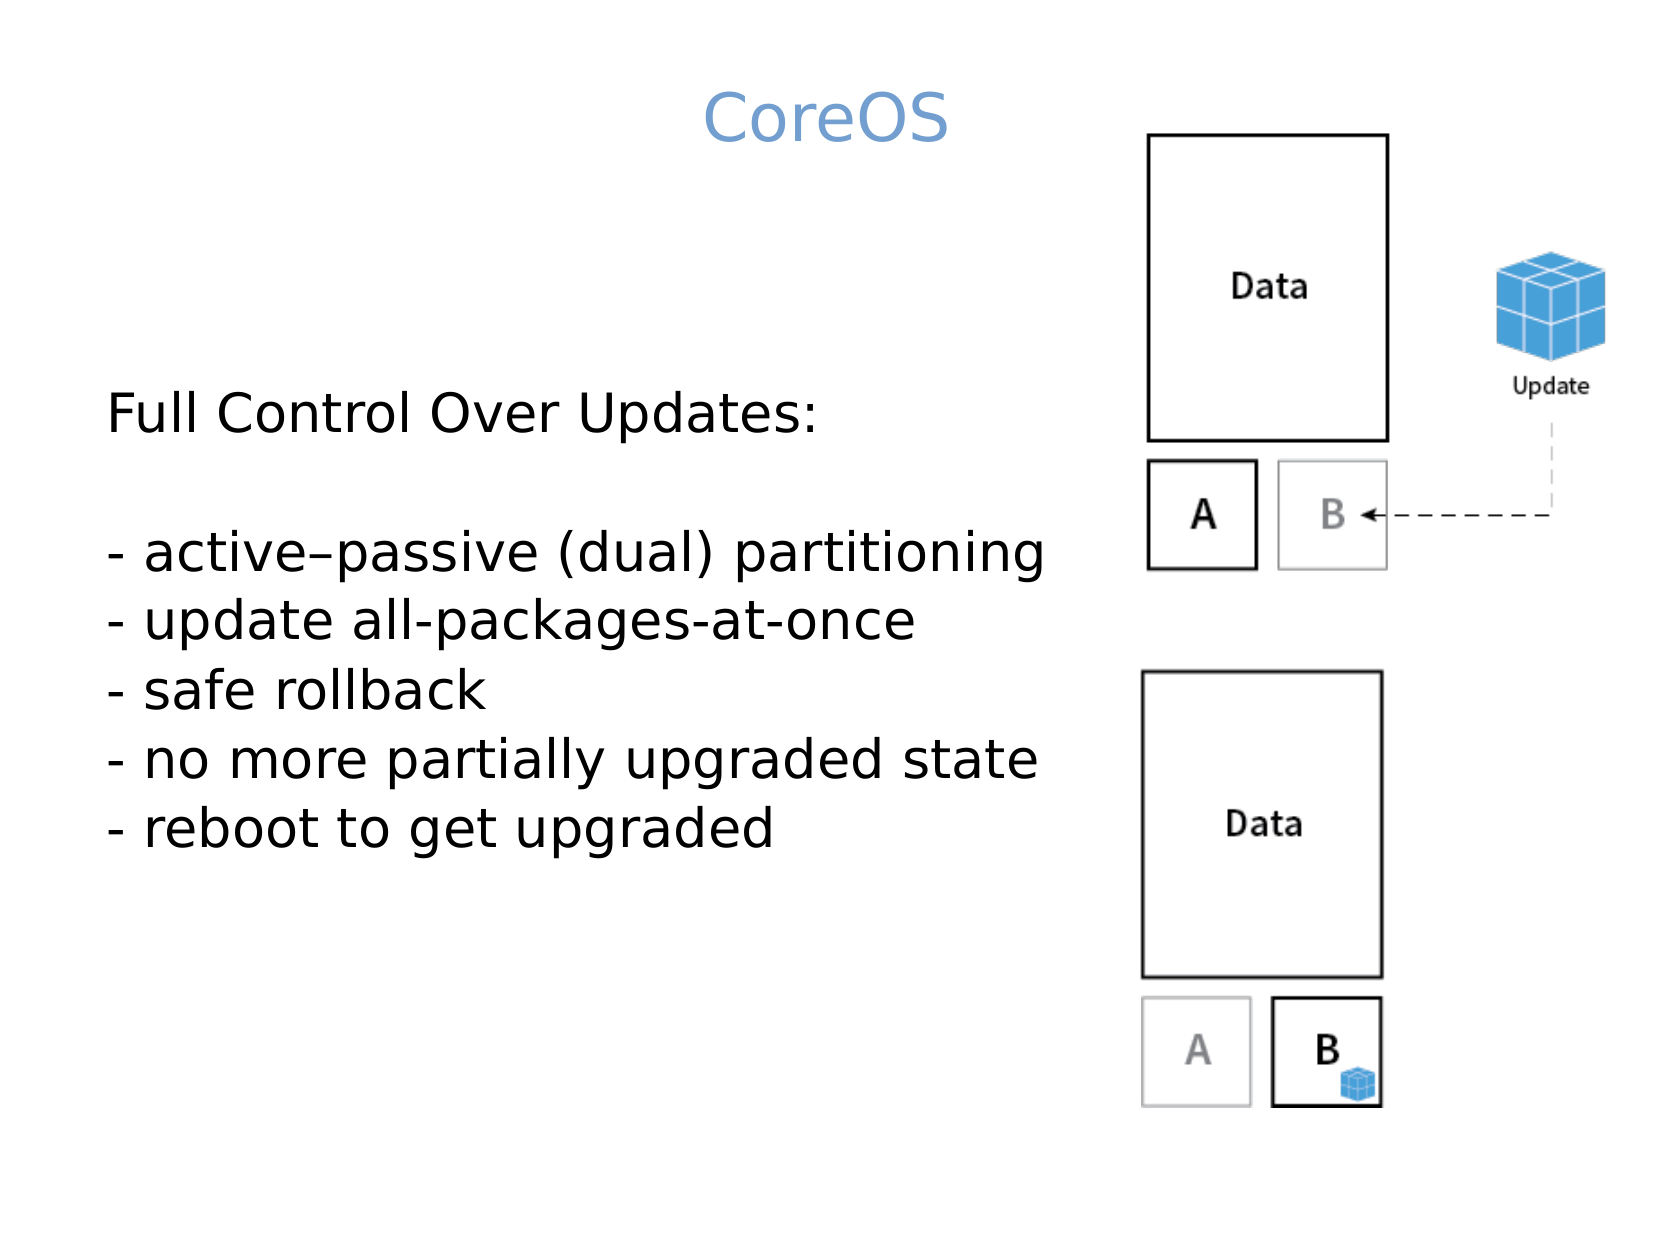

CoreOS
Full Control Over Updates:
- active–passive (dual) partitioning
- update all-packages-at-once
- safe rollback
- no more partially upgraded state
- reboot to get upgraded